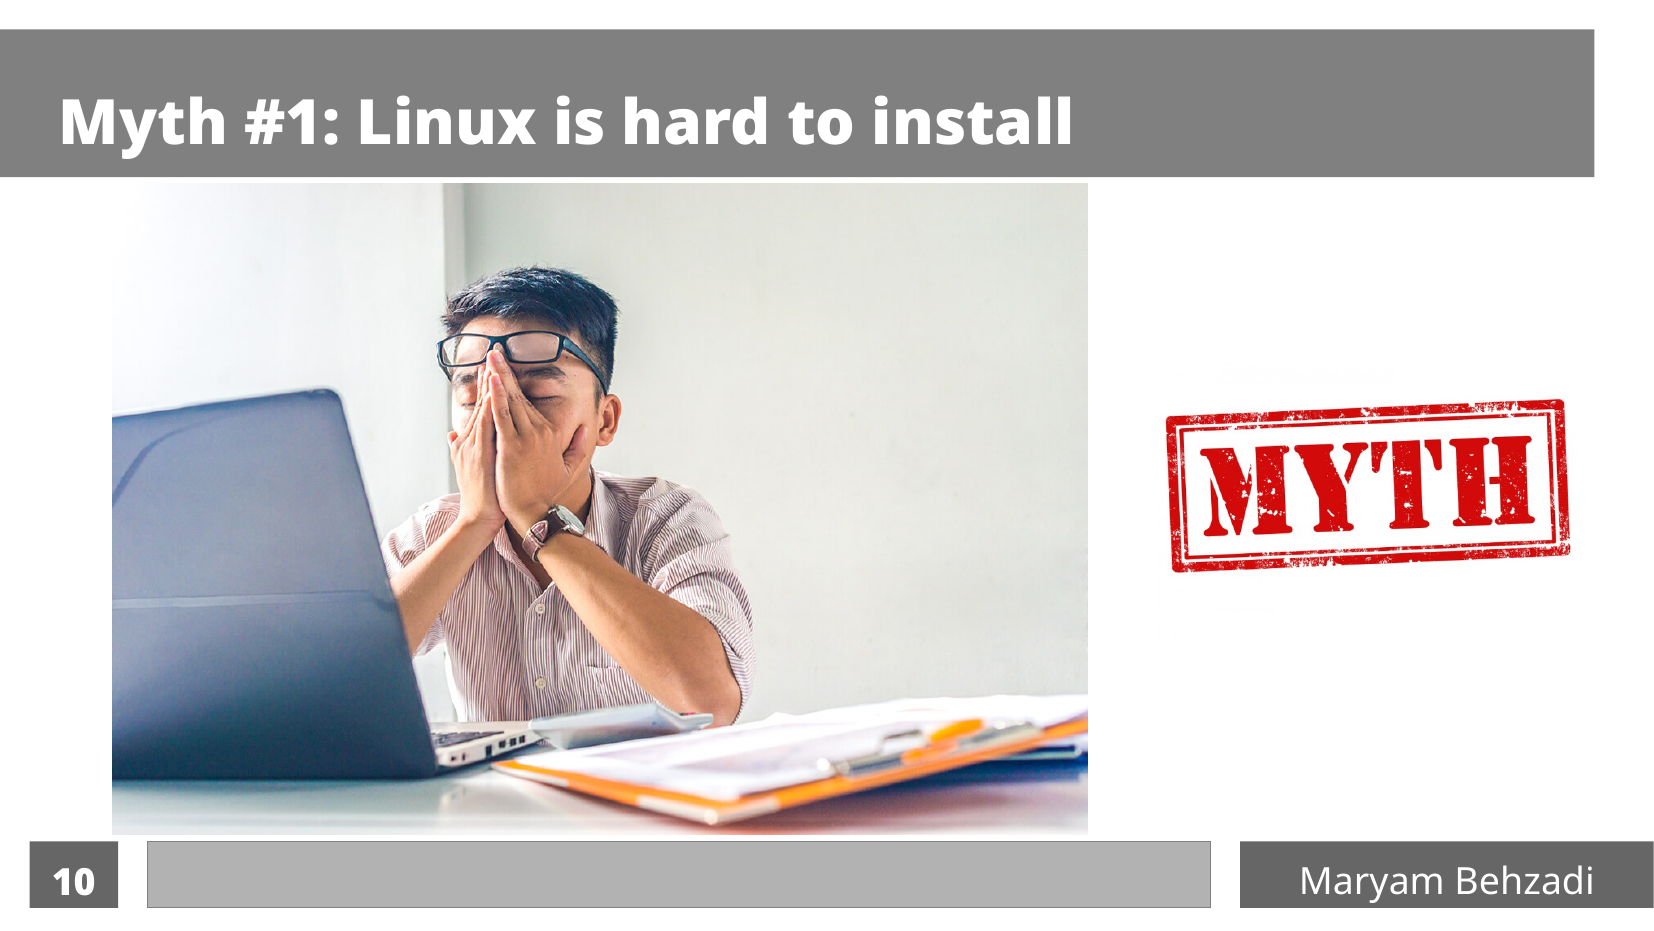

# Myth #1: Linux is hard to install
10